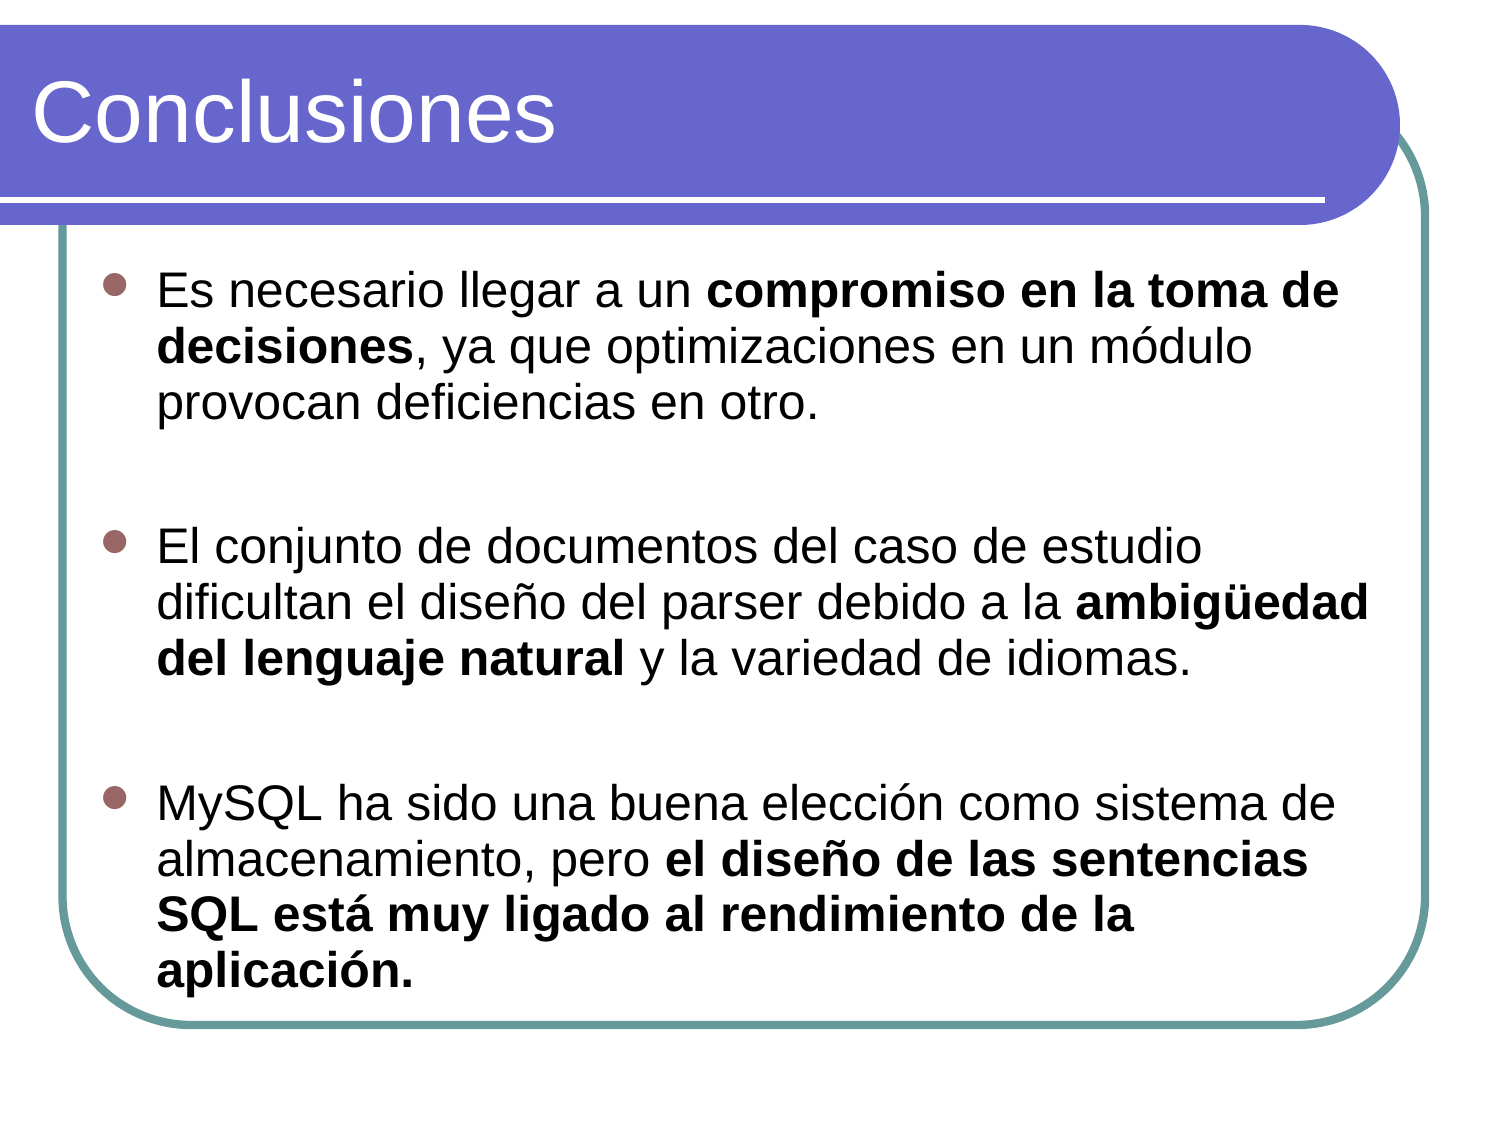

# Conclusiones
Es necesario llegar a un compromiso en la toma de decisiones, ya que optimizaciones en un módulo provocan deficiencias en otro.
El conjunto de documentos del caso de estudio dificultan el diseño del parser debido a la ambigüedad del lenguaje natural y la variedad de idiomas.
MySQL ha sido una buena elección como sistema de almacenamiento, pero el diseño de las sentencias SQL está muy ligado al rendimiento de la aplicación.